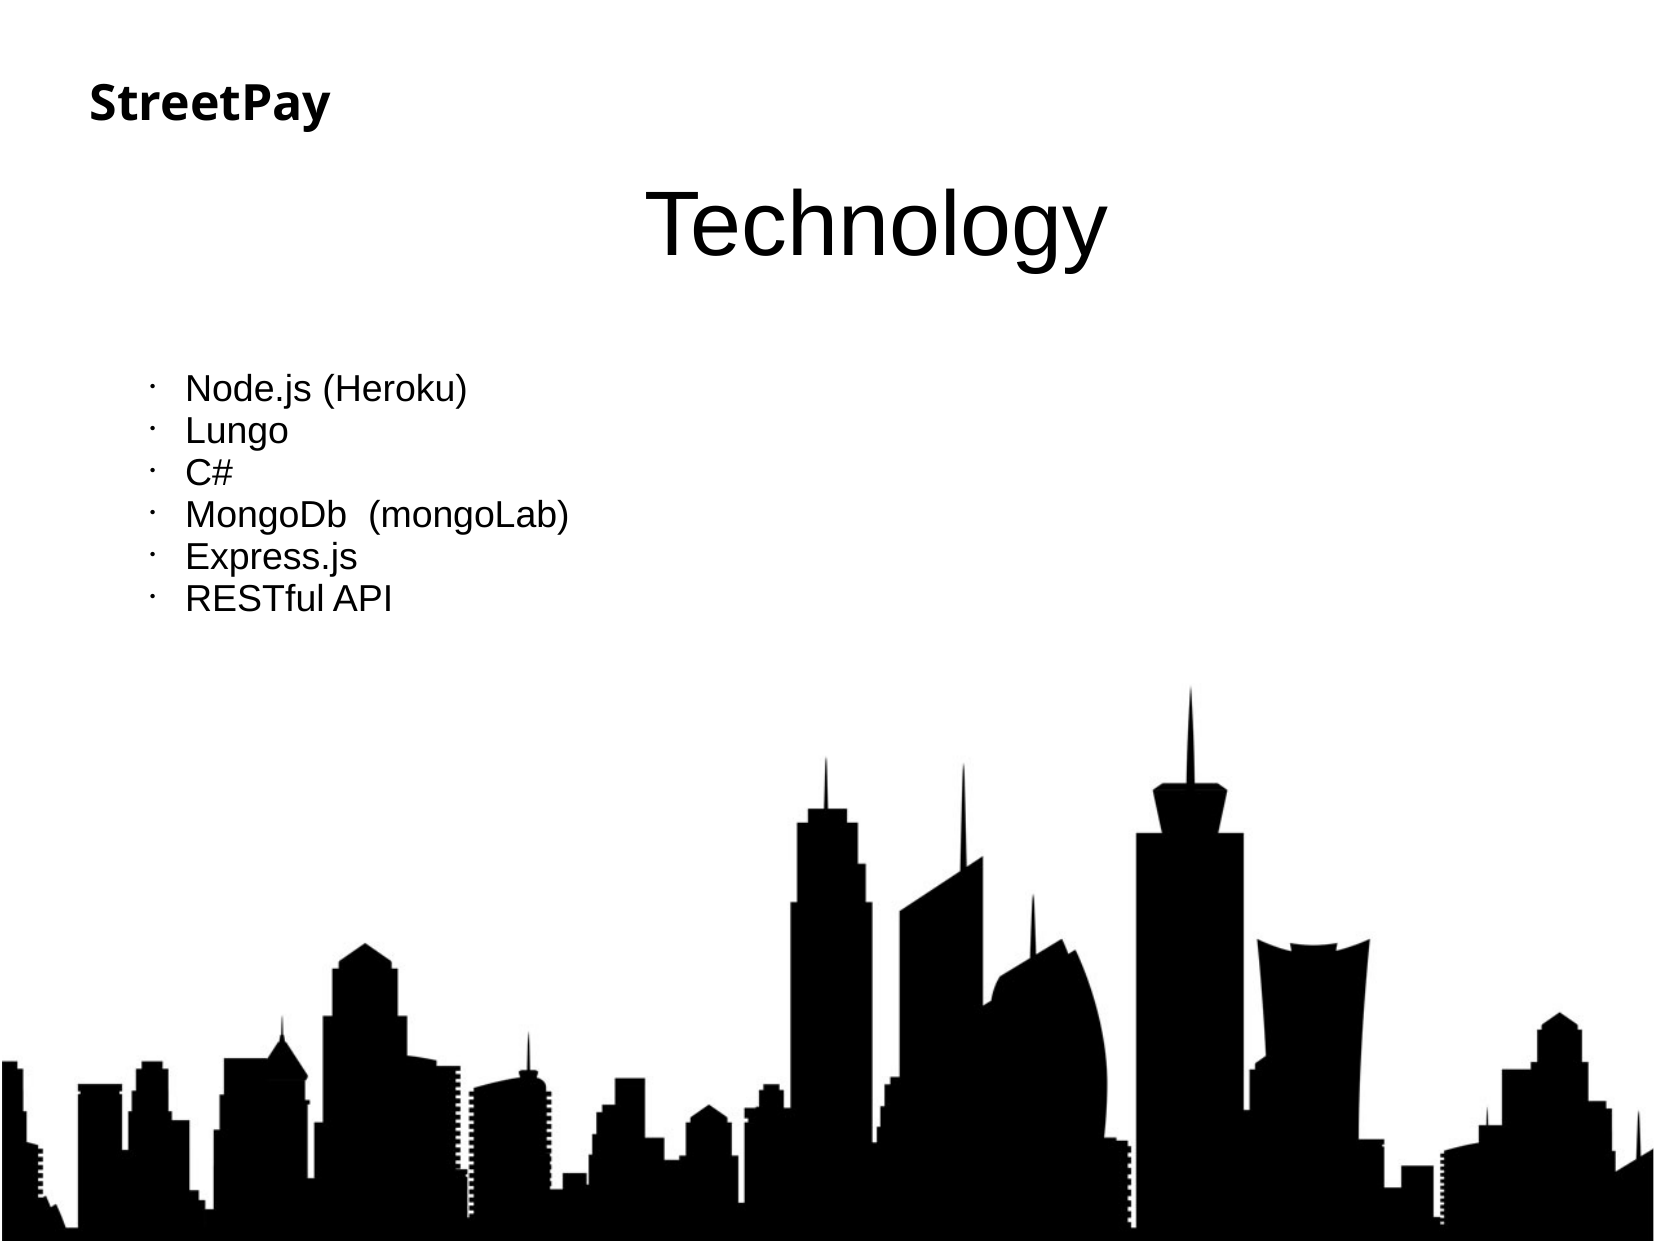

StreetPay
Technology
Node.js (Heroku)
Lungo
C#
MongoDb (mongoLab)
Express.js
RESTful API